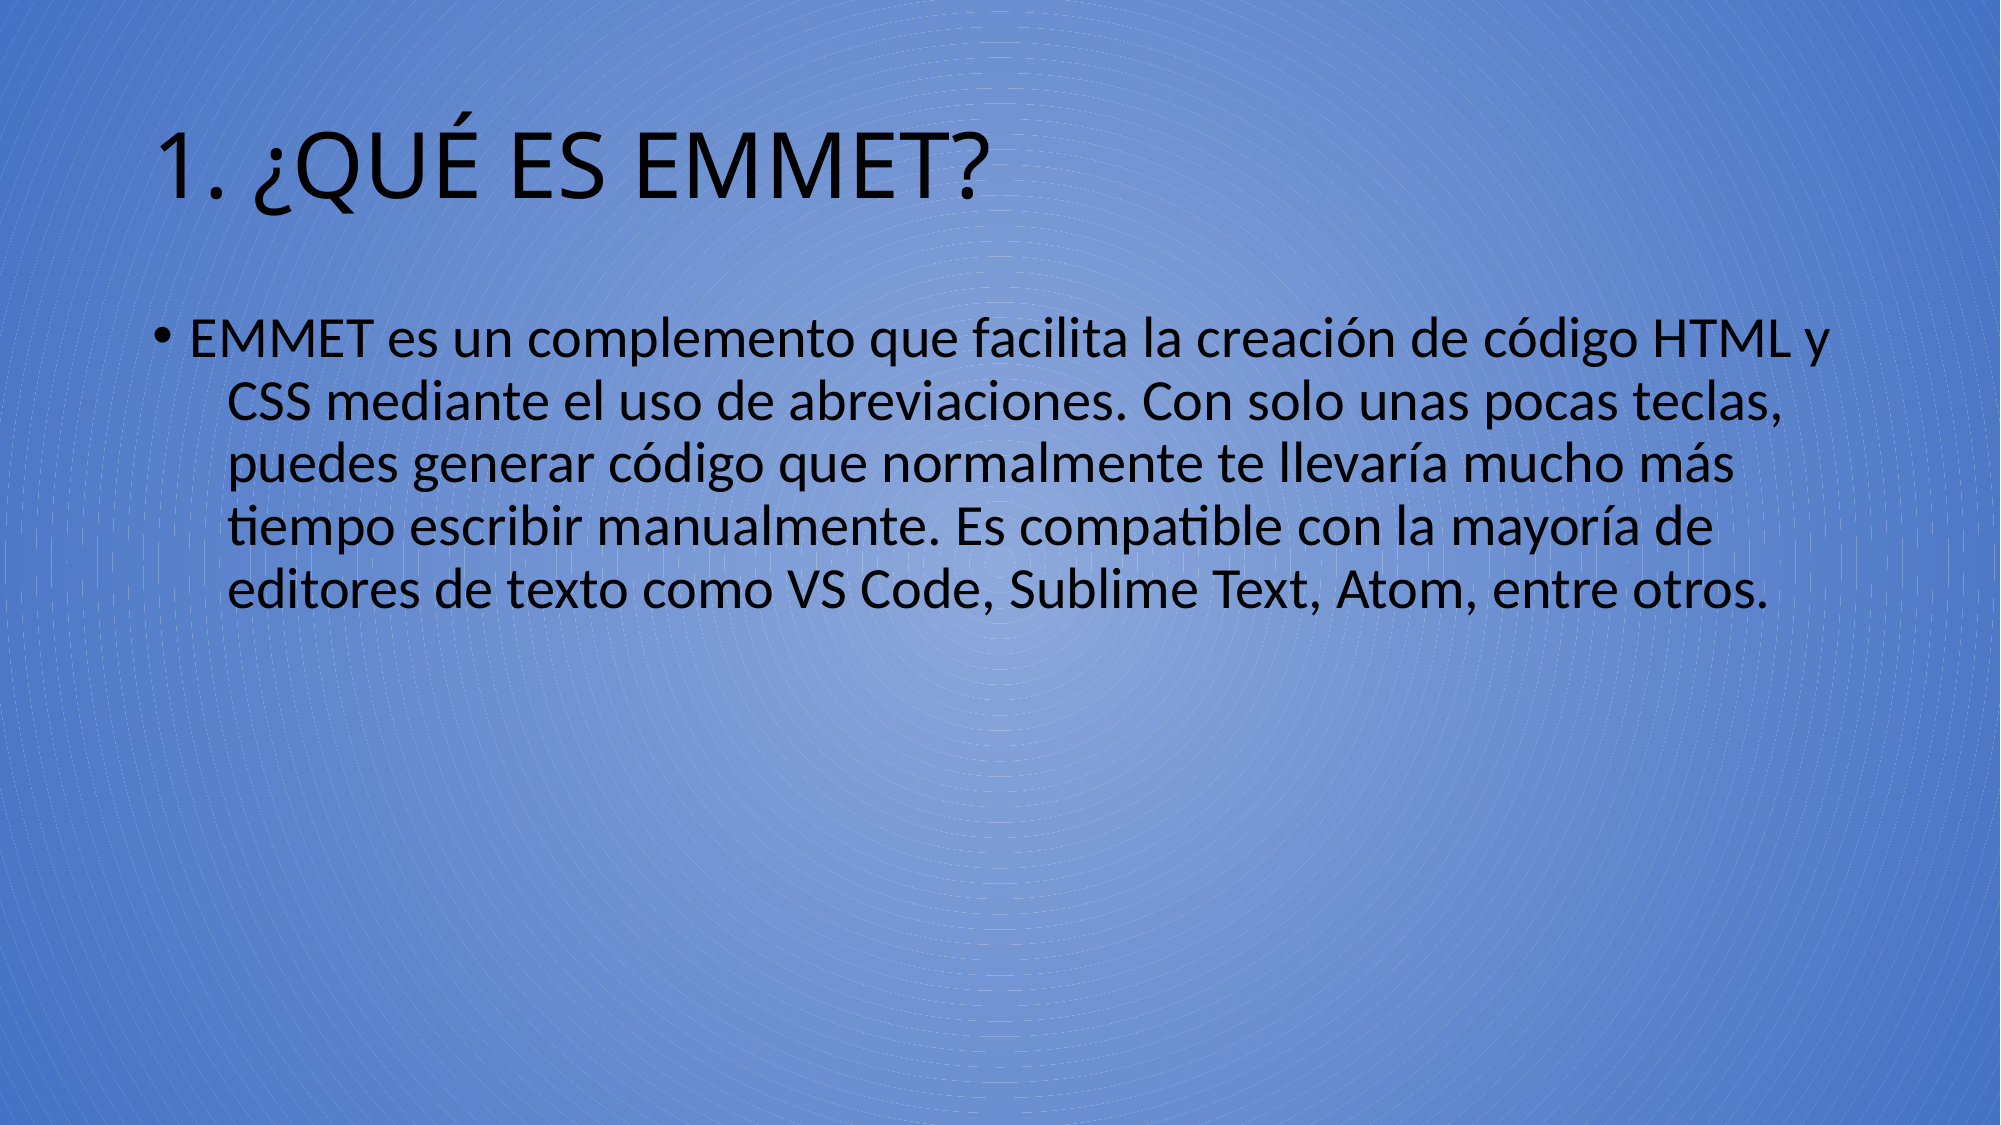

# 1. ¿QUÉ ES EMMET?
EMMET es un complemento que facilita la creación de código HTML y CSS mediante el uso de abreviaciones. Con solo unas pocas teclas, puedes generar código que normalmente te llevaría mucho más tiempo escribir manualmente. Es compatible con la mayoría de editores de texto como VS Code, Sublime Text, Atom, entre otros.